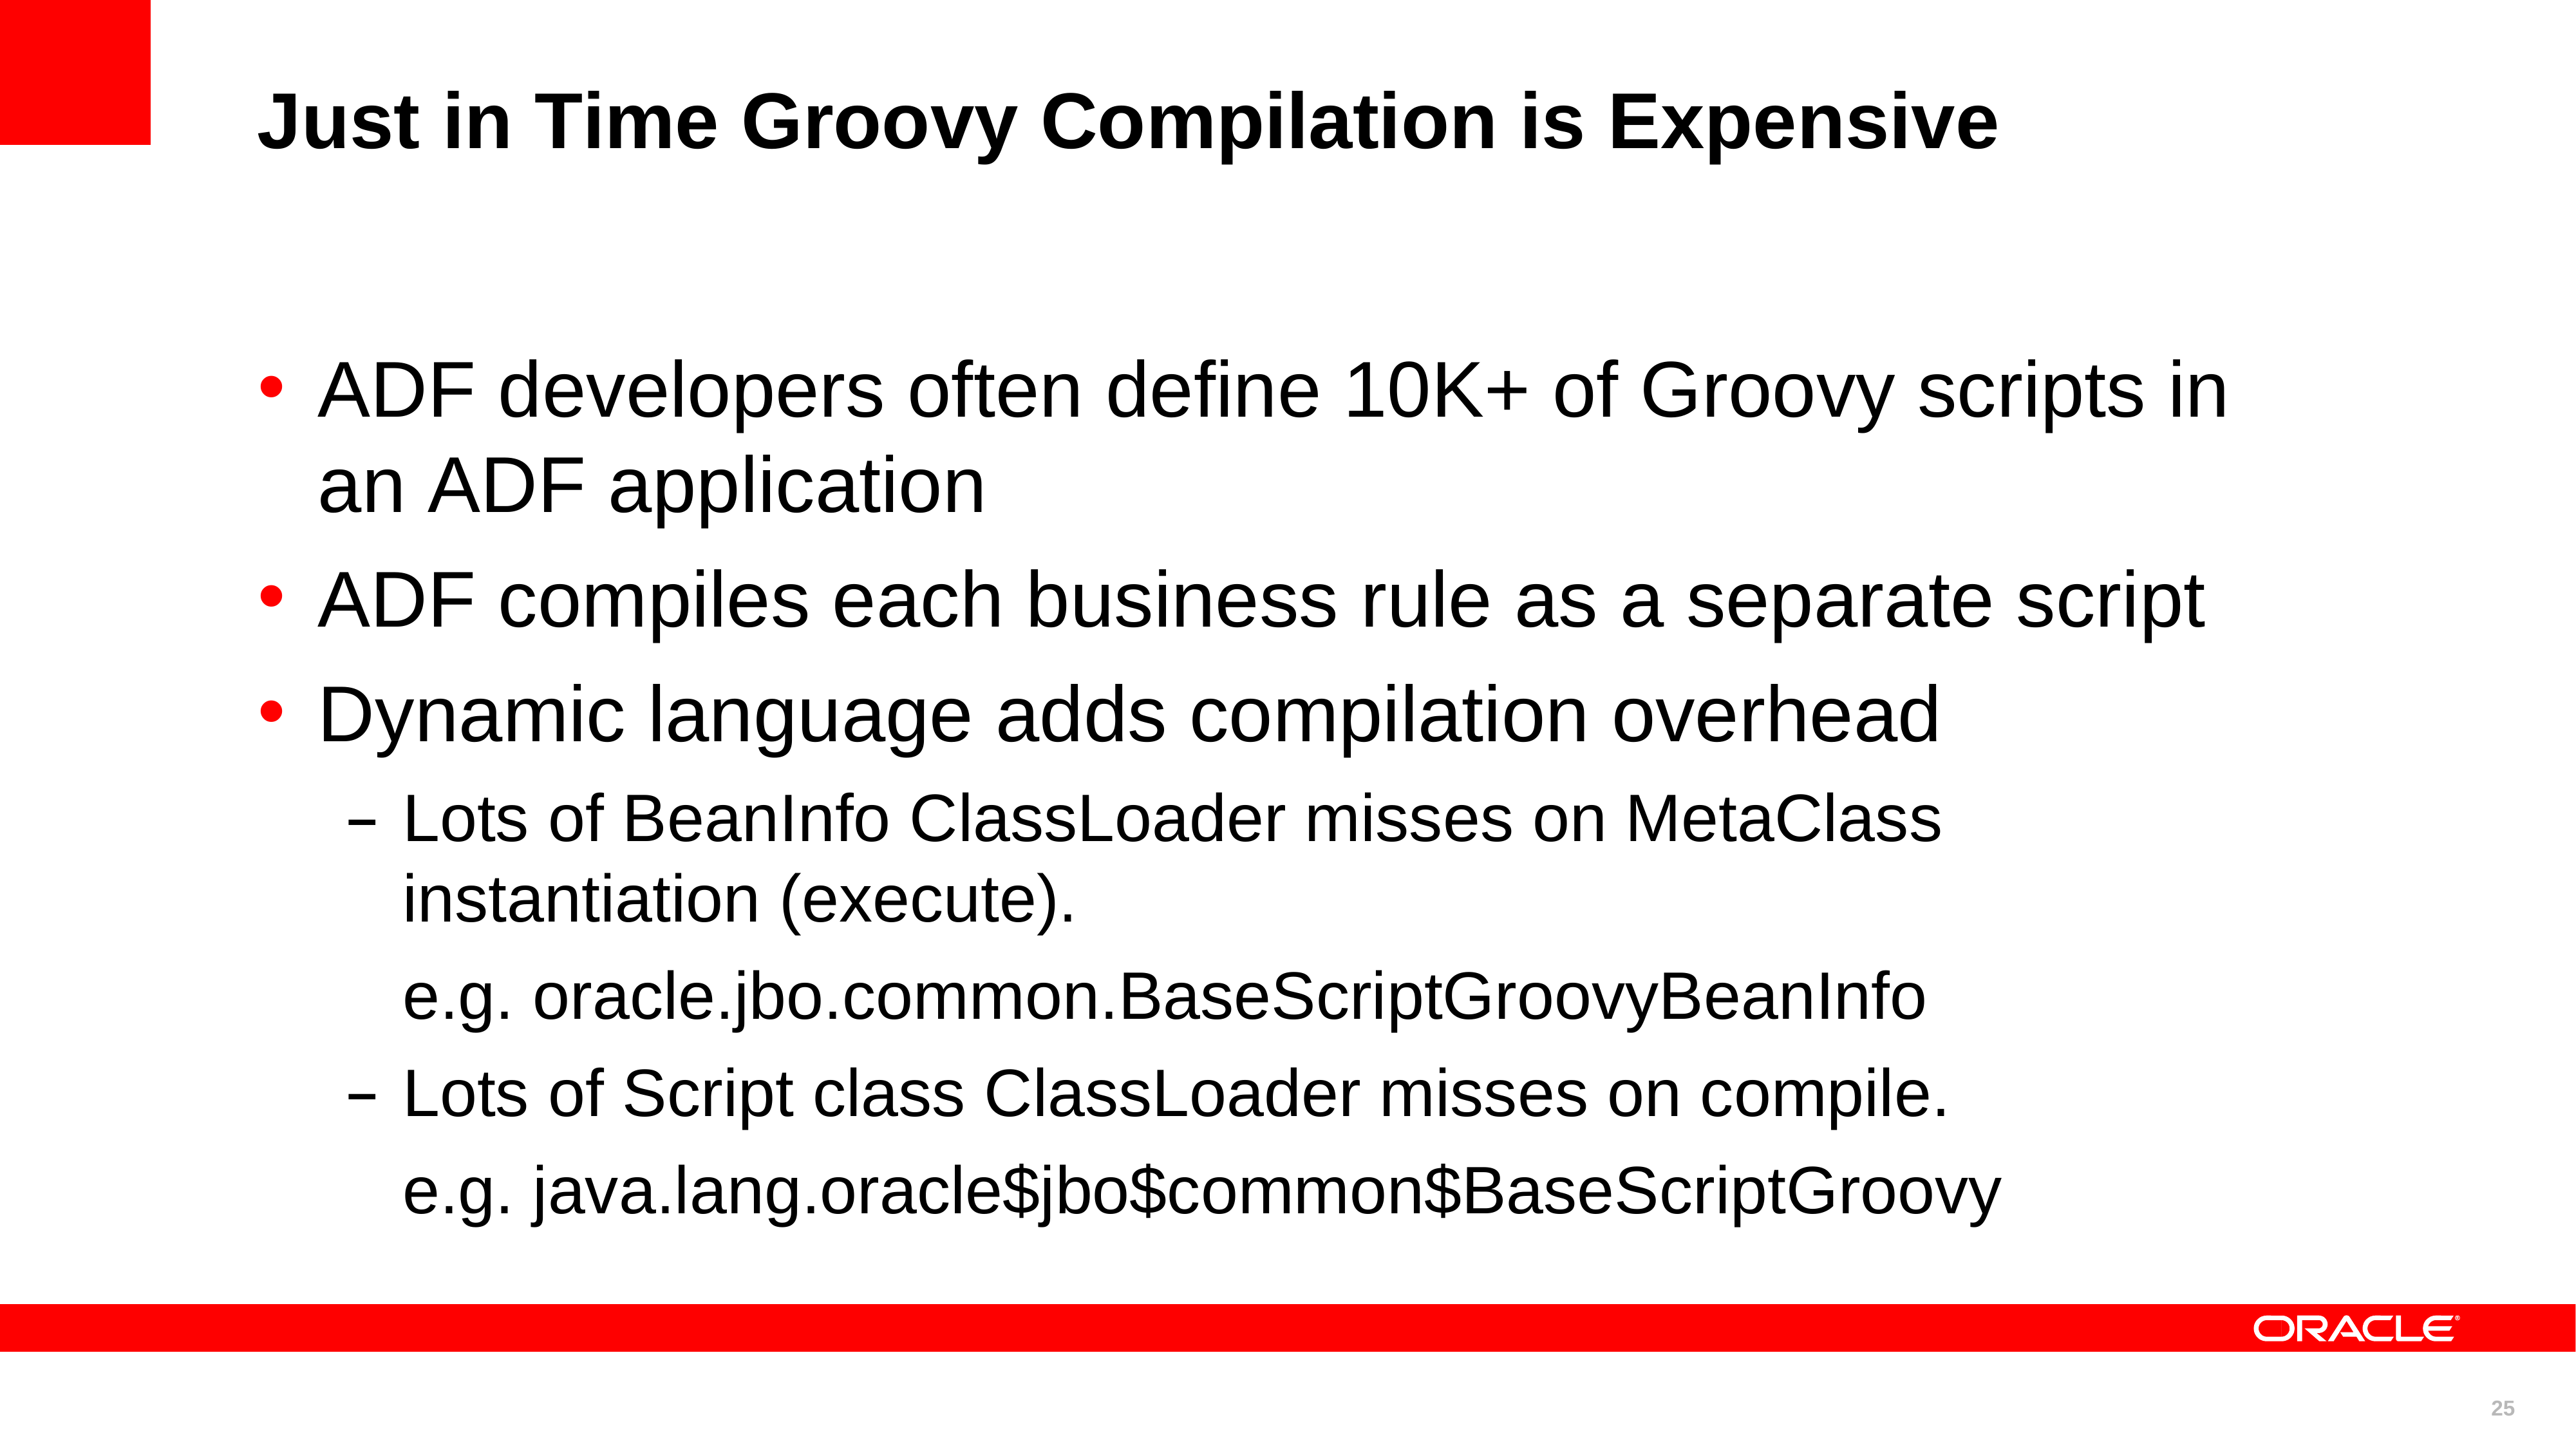

# Just in Time Groovy Compilation is Expensive
ADF developers often define 10K+ of Groovy scripts in an ADF application
ADF compiles each business rule as a separate script
Dynamic language adds compilation overhead
Lots of BeanInfo ClassLoader misses on MetaClass instantiation (execute).
e.g. oracle.jbo.common.BaseScriptGroovyBeanInfo
Lots of Script class ClassLoader misses on compile.
e.g. java.lang.oracle$jbo$common$BaseScriptGroovy